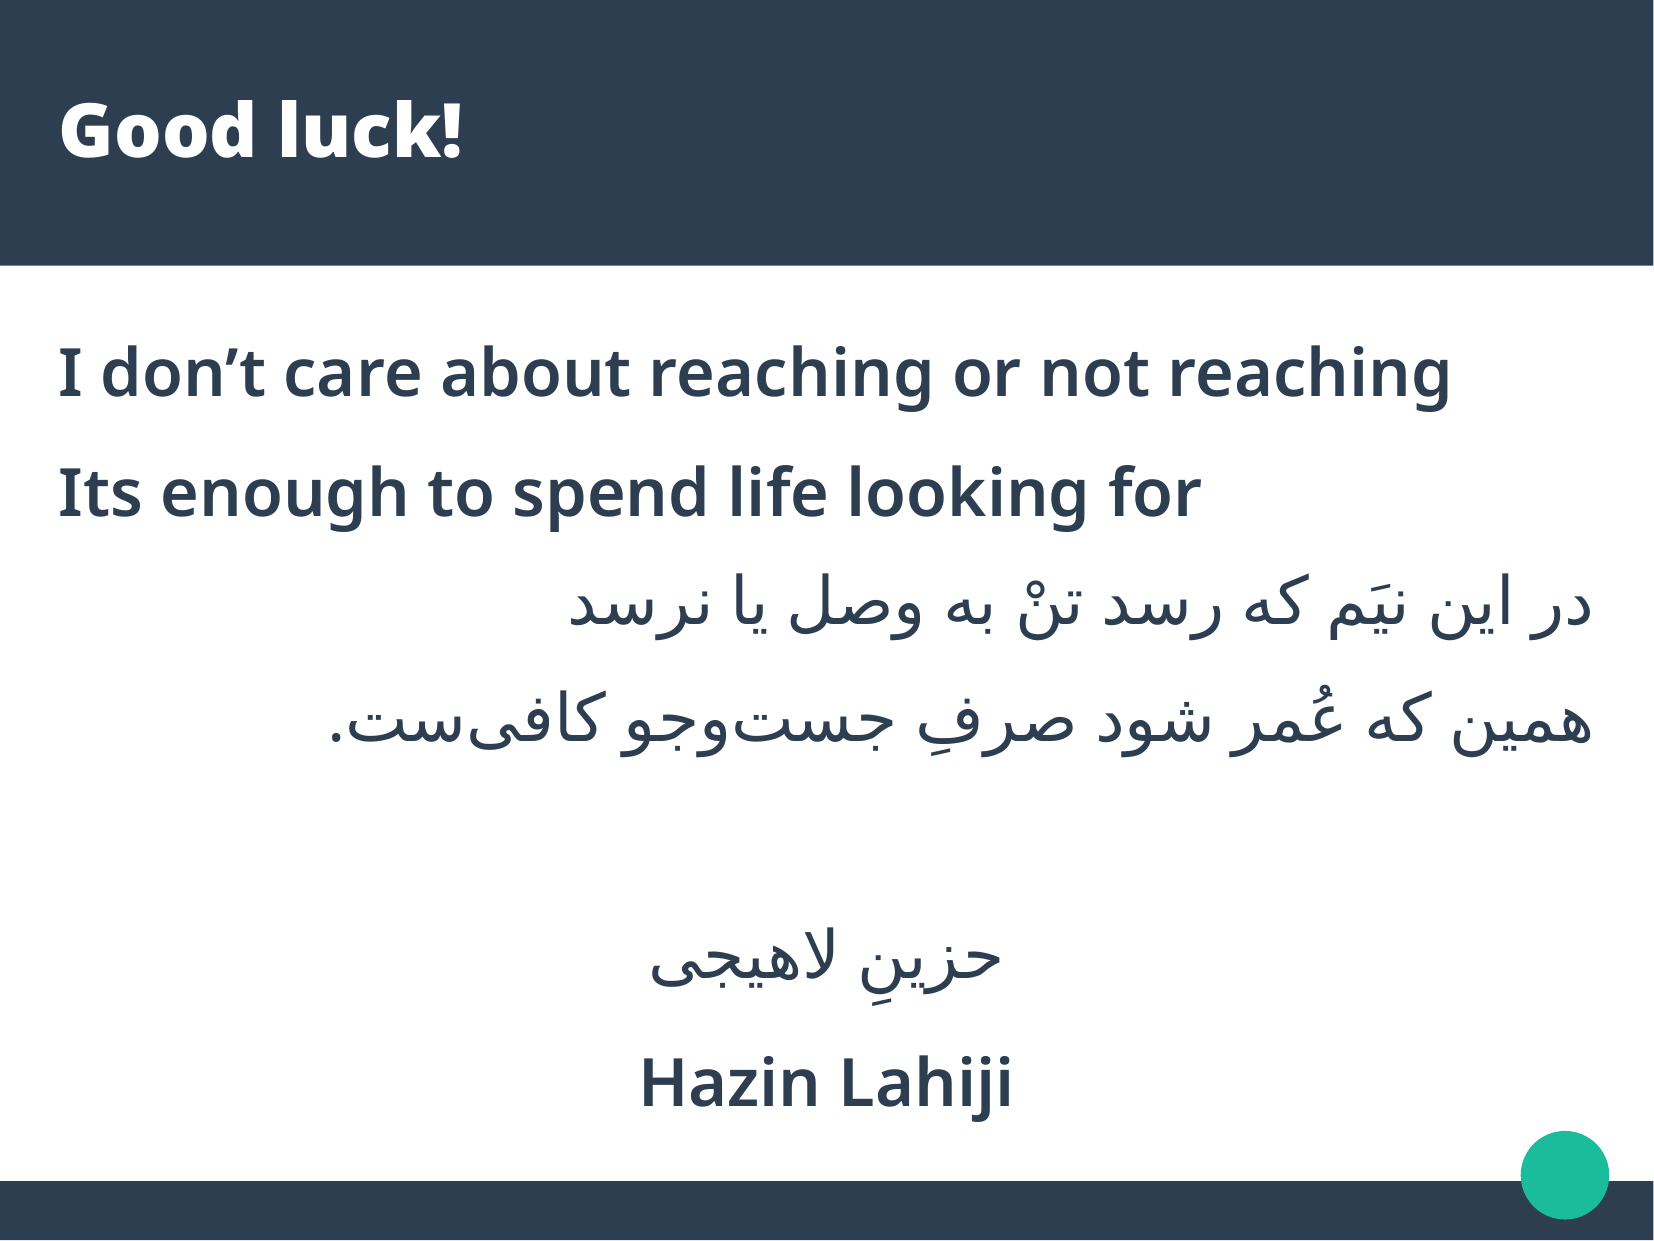

# Good luck!
I don’t care about reaching or not reaching
Its enough to spend life looking for
در این نیَم که رسد تنْ به وصل یا نرسد
همین‌ که عُمر شود صرفِ جست‌وجو کافی‌ست.
حزینِ لاهیجی
Hazin Lahiji